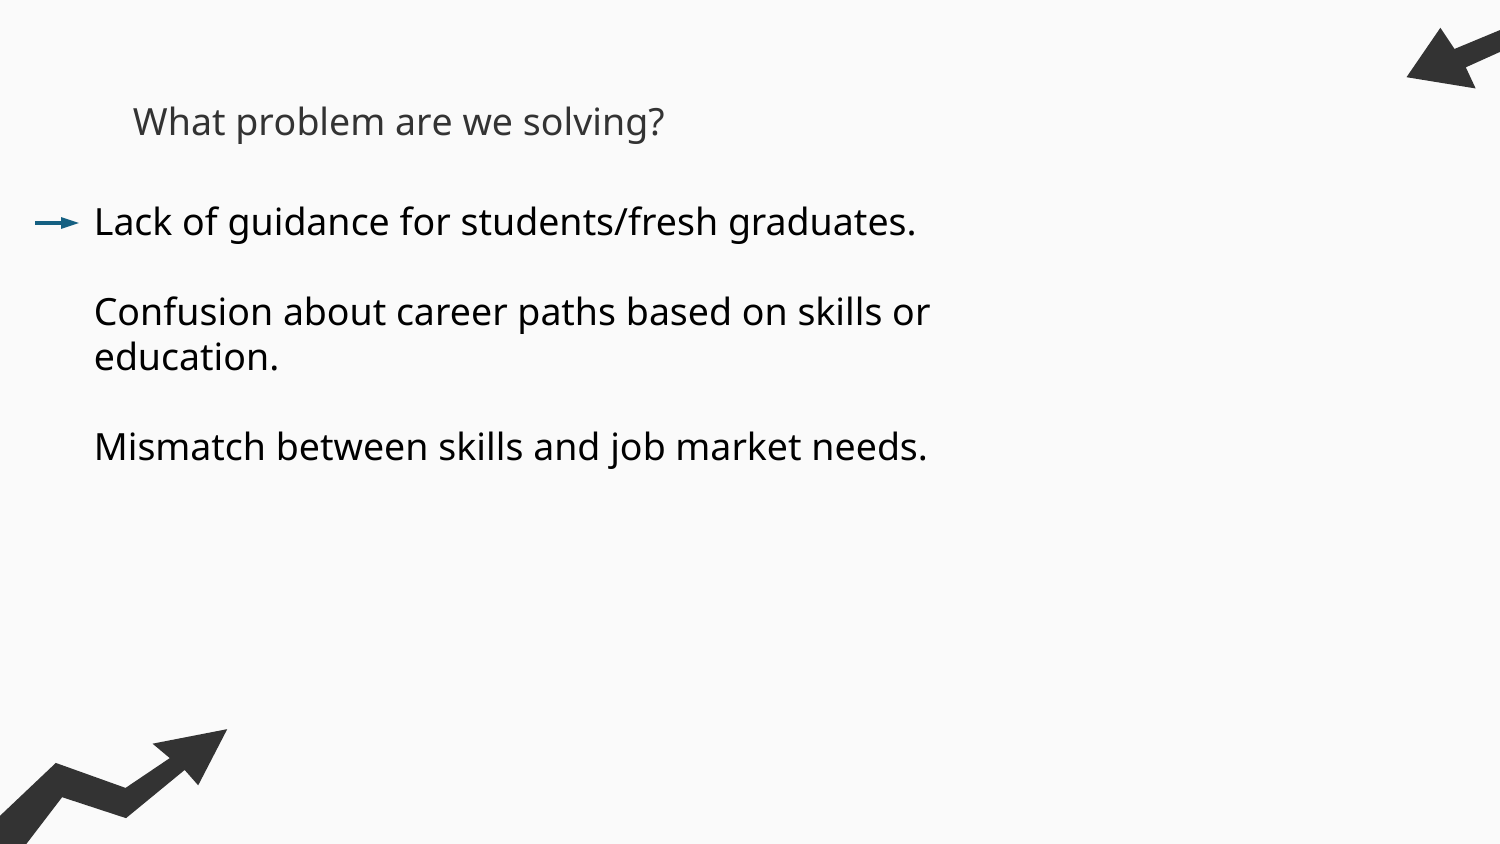

# What problem are we solving?
Lack of guidance for students/fresh graduates.
Confusion about career paths based on skills or education.
Mismatch between skills and job market needs.